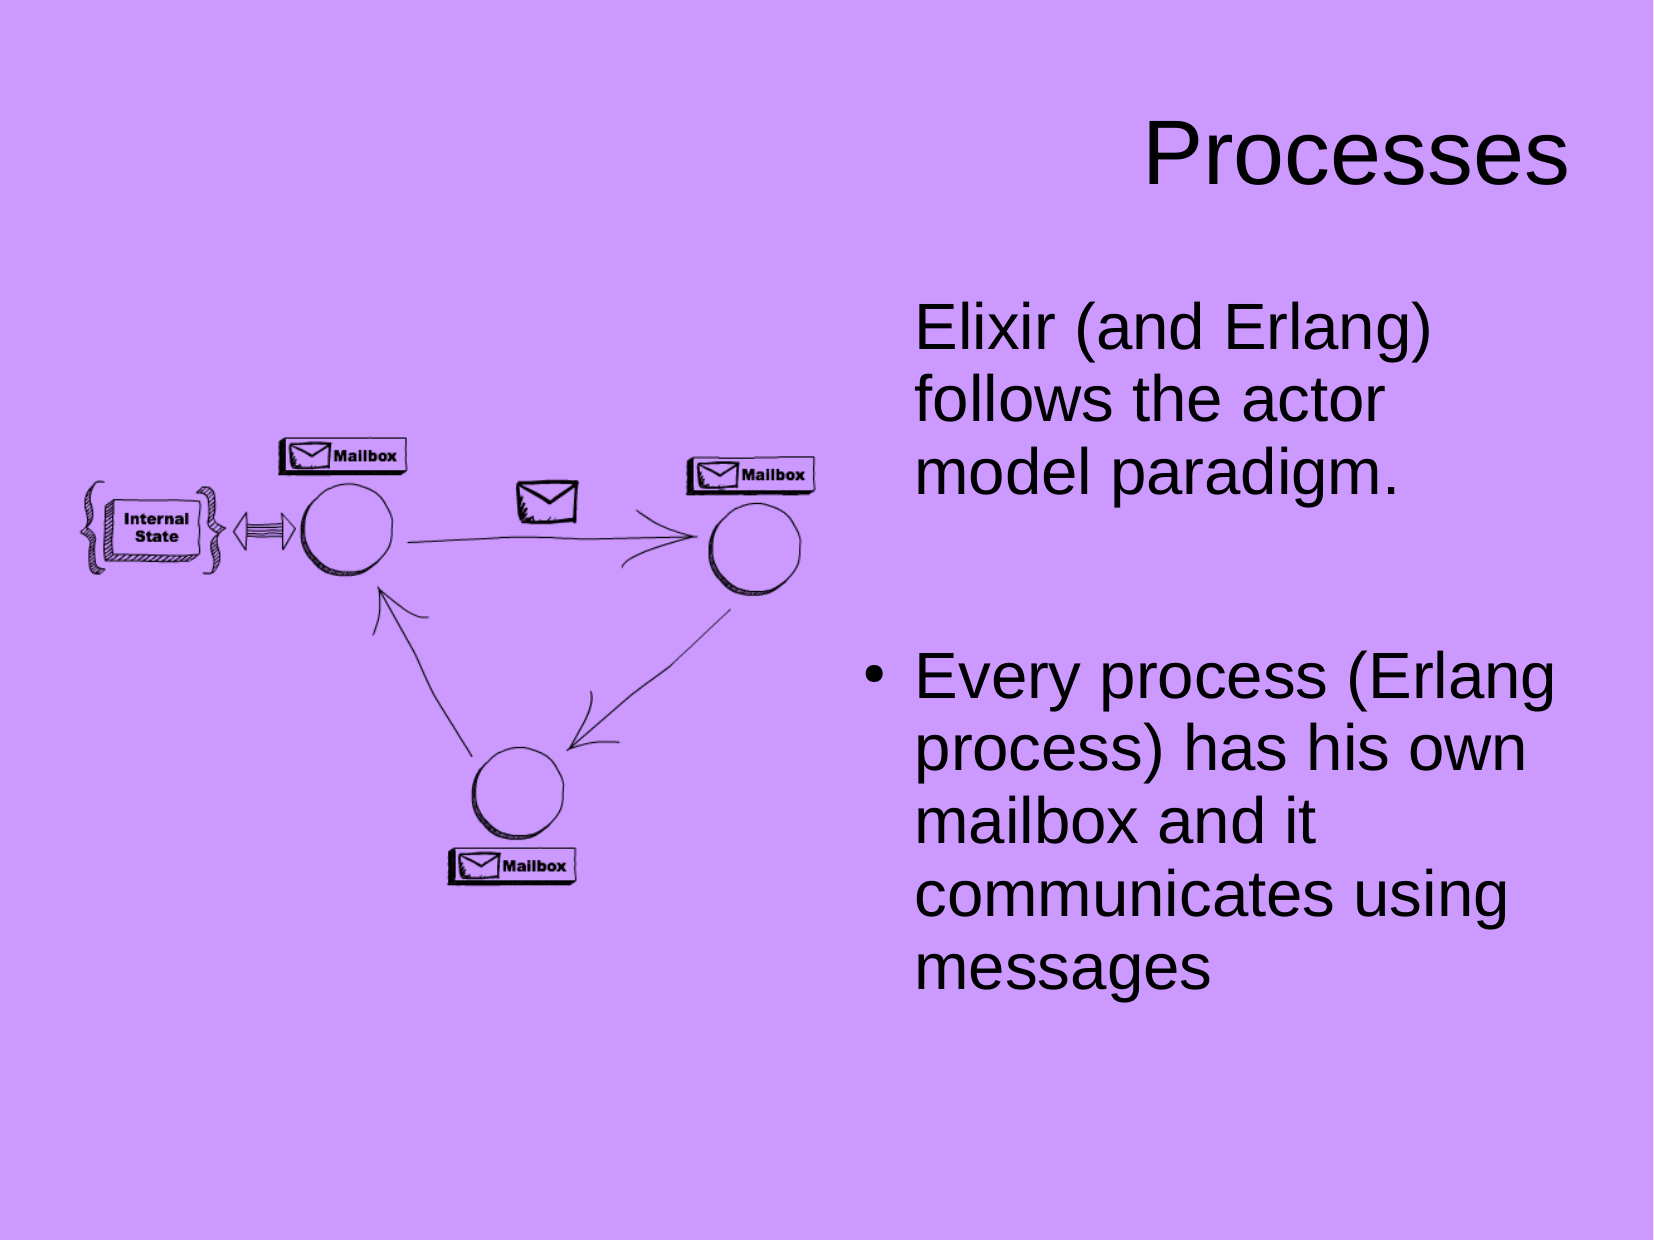

# Processes
Elixir (and Erlang) follows the actor model paradigm.
Every process (Erlang process) has his own mailbox and it communicates using messages